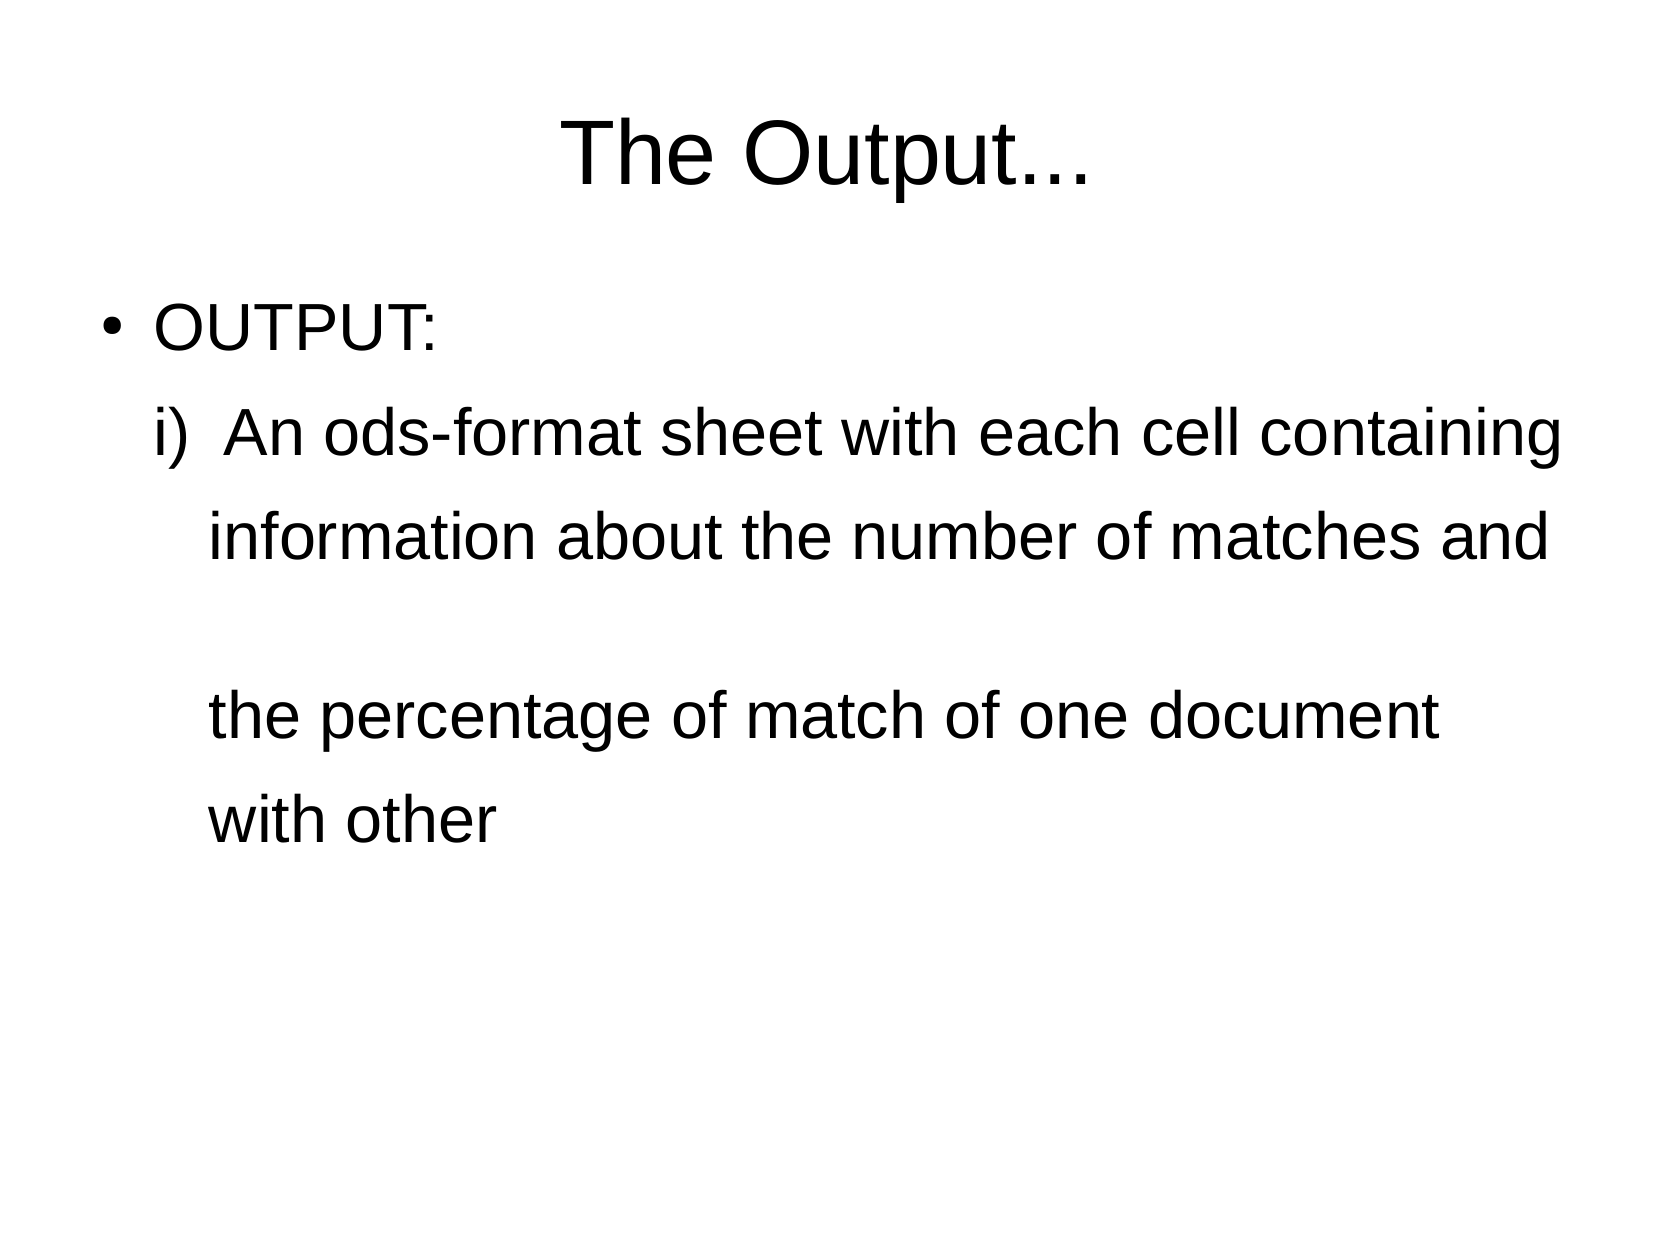

# The Output...
OUTPUT:
i) An ods-format sheet with each cell containing
 information about the number of matches and
 the percentage of match of one document
 with other